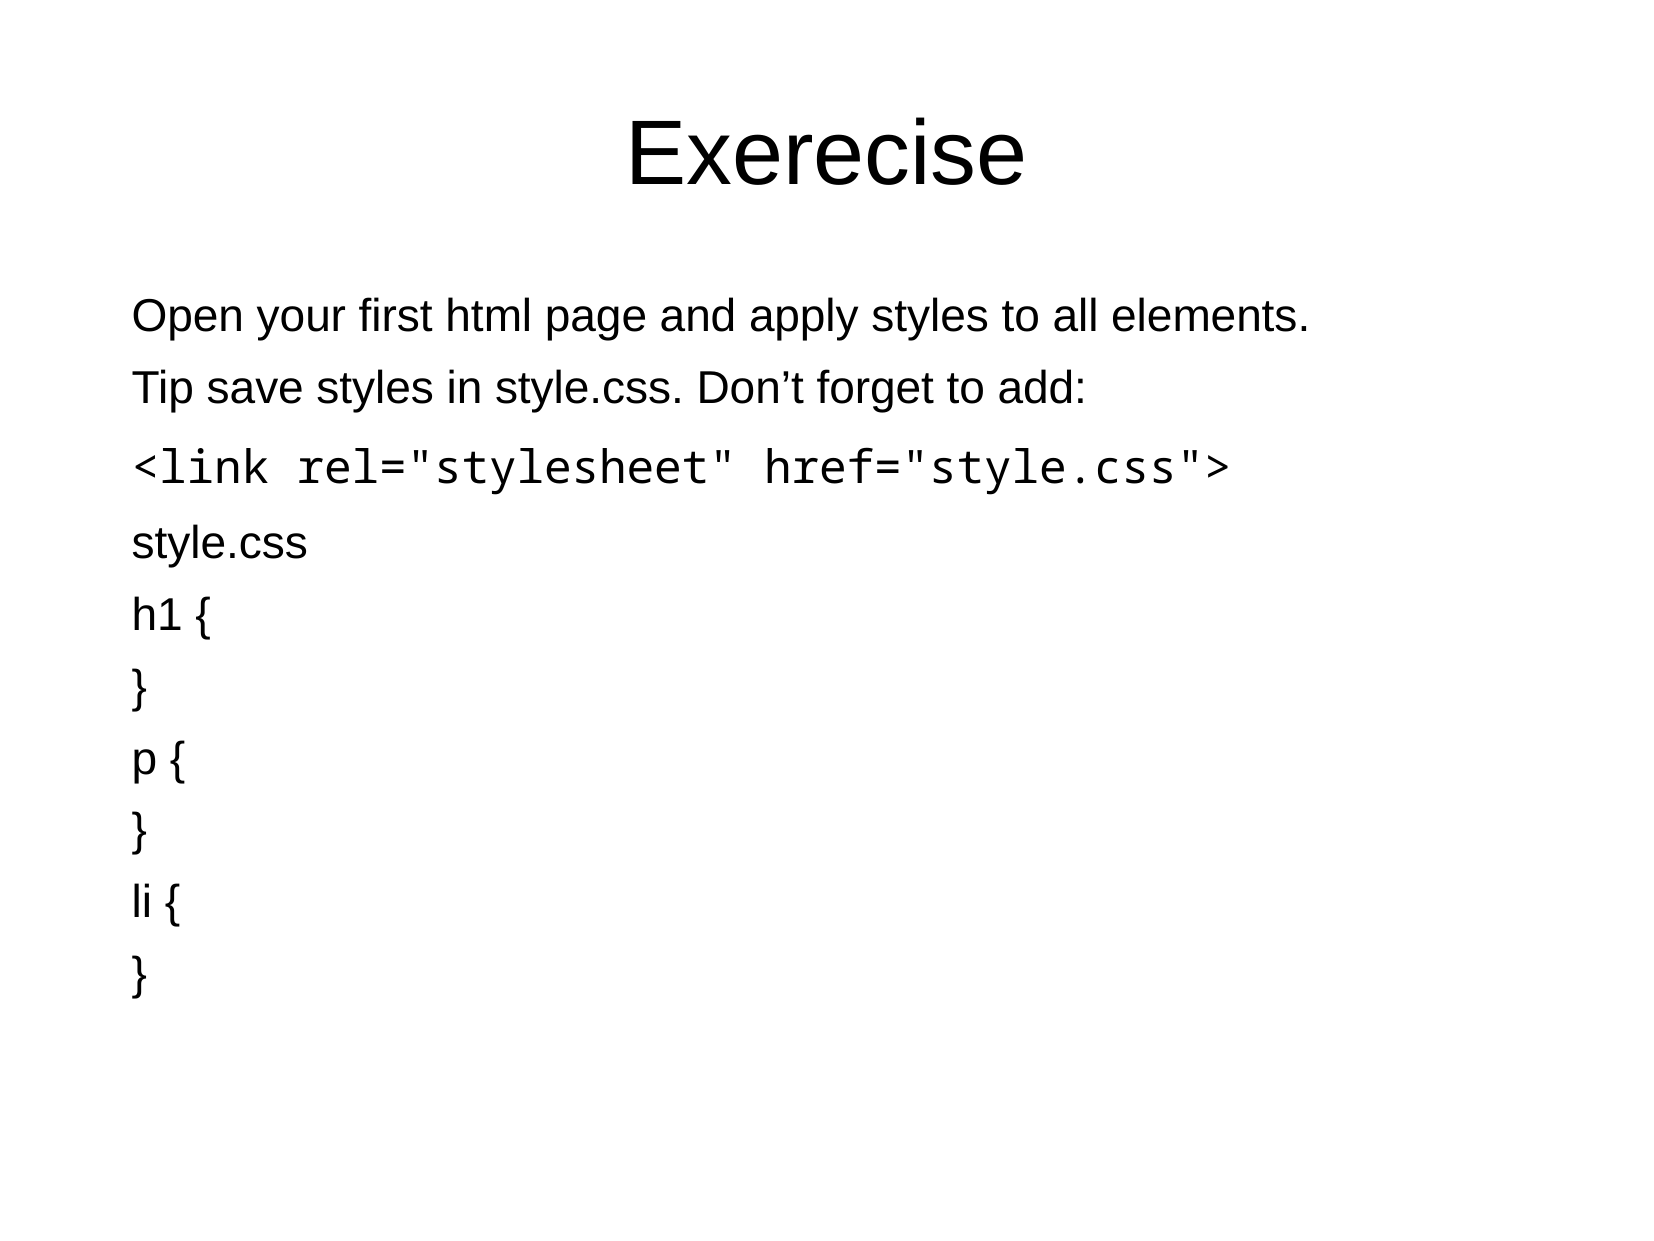

# Exerecise
Open your first html page and apply styles to all elements.
Tip save styles in style.css. Don’t forget to add:
<link rel="stylesheet" href="style.css">
style.css
h1 {
}
p {
}
li {
}